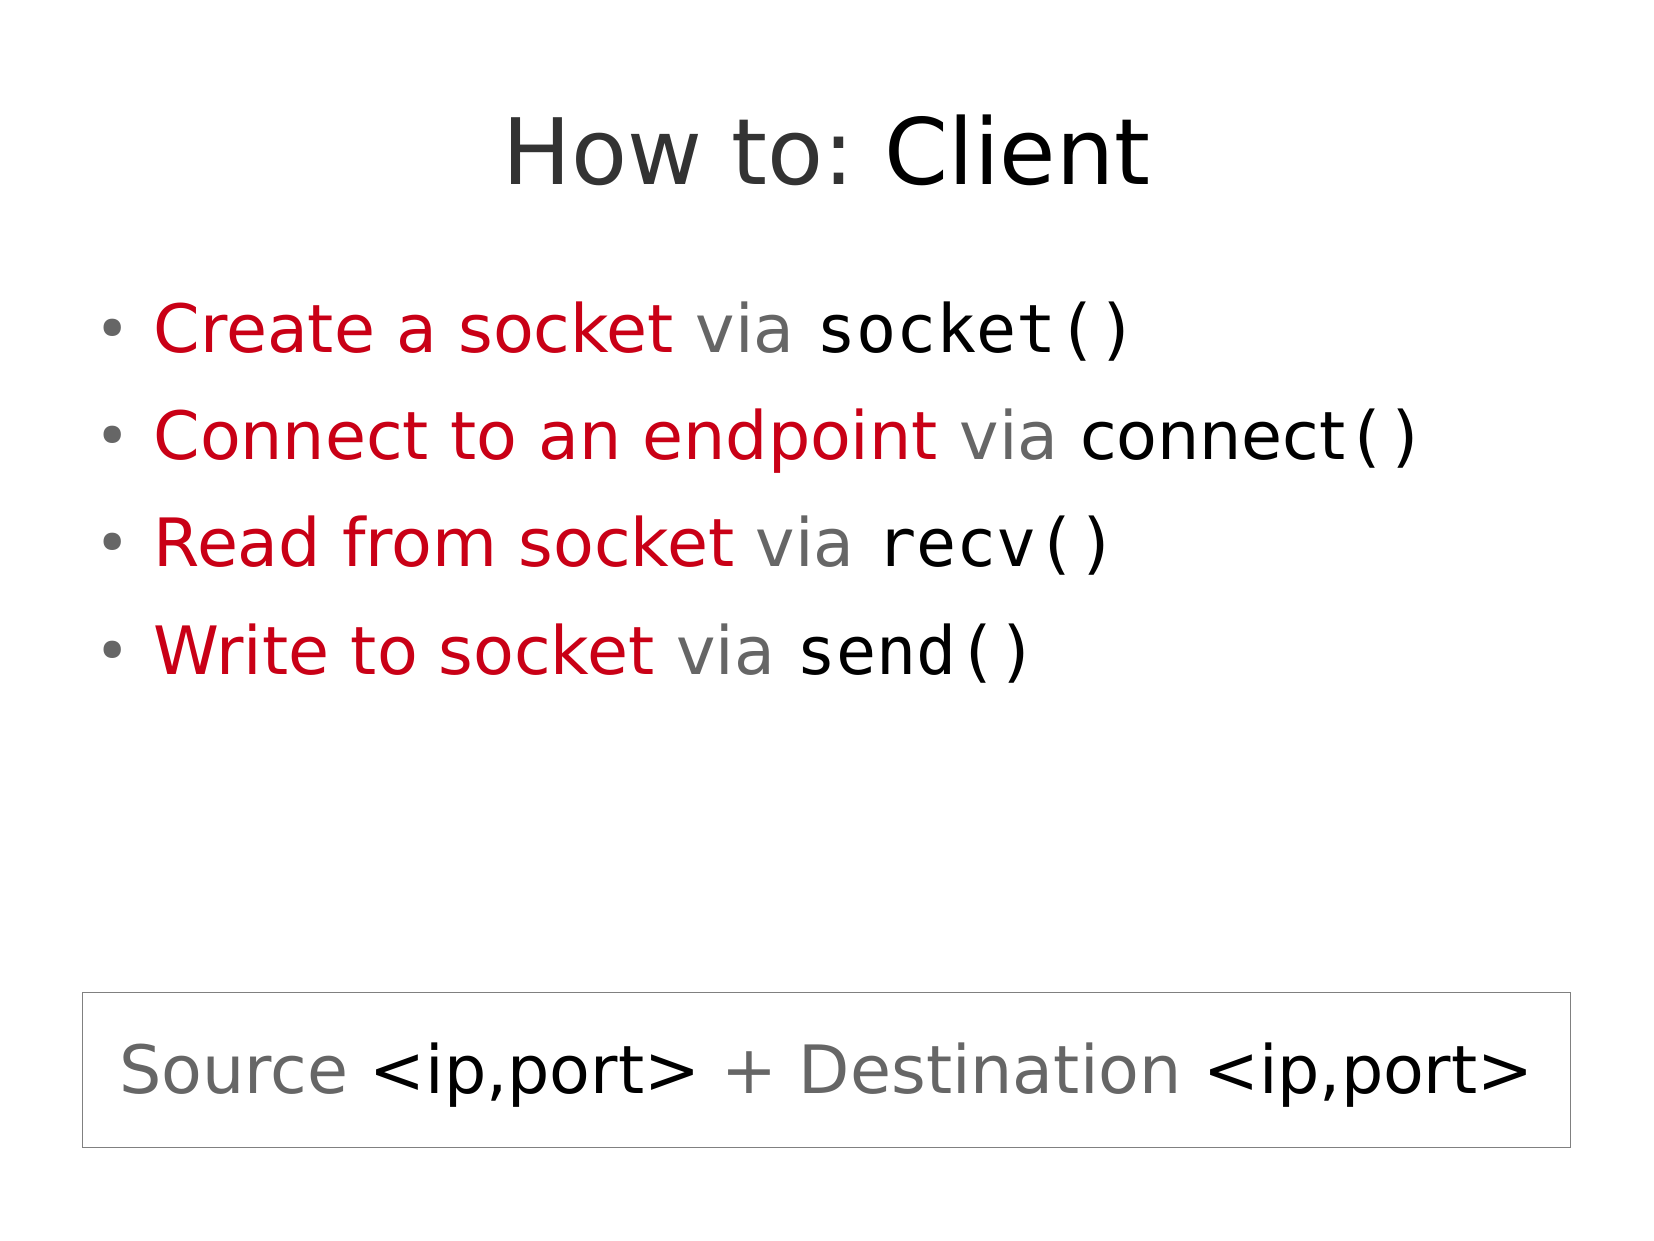

# How to: Client
Create a socket via socket()
Connect to an endpoint via connect()
Read from socket via recv()
Write to socket via send()
Source <ip,port> + Destination <ip,port>